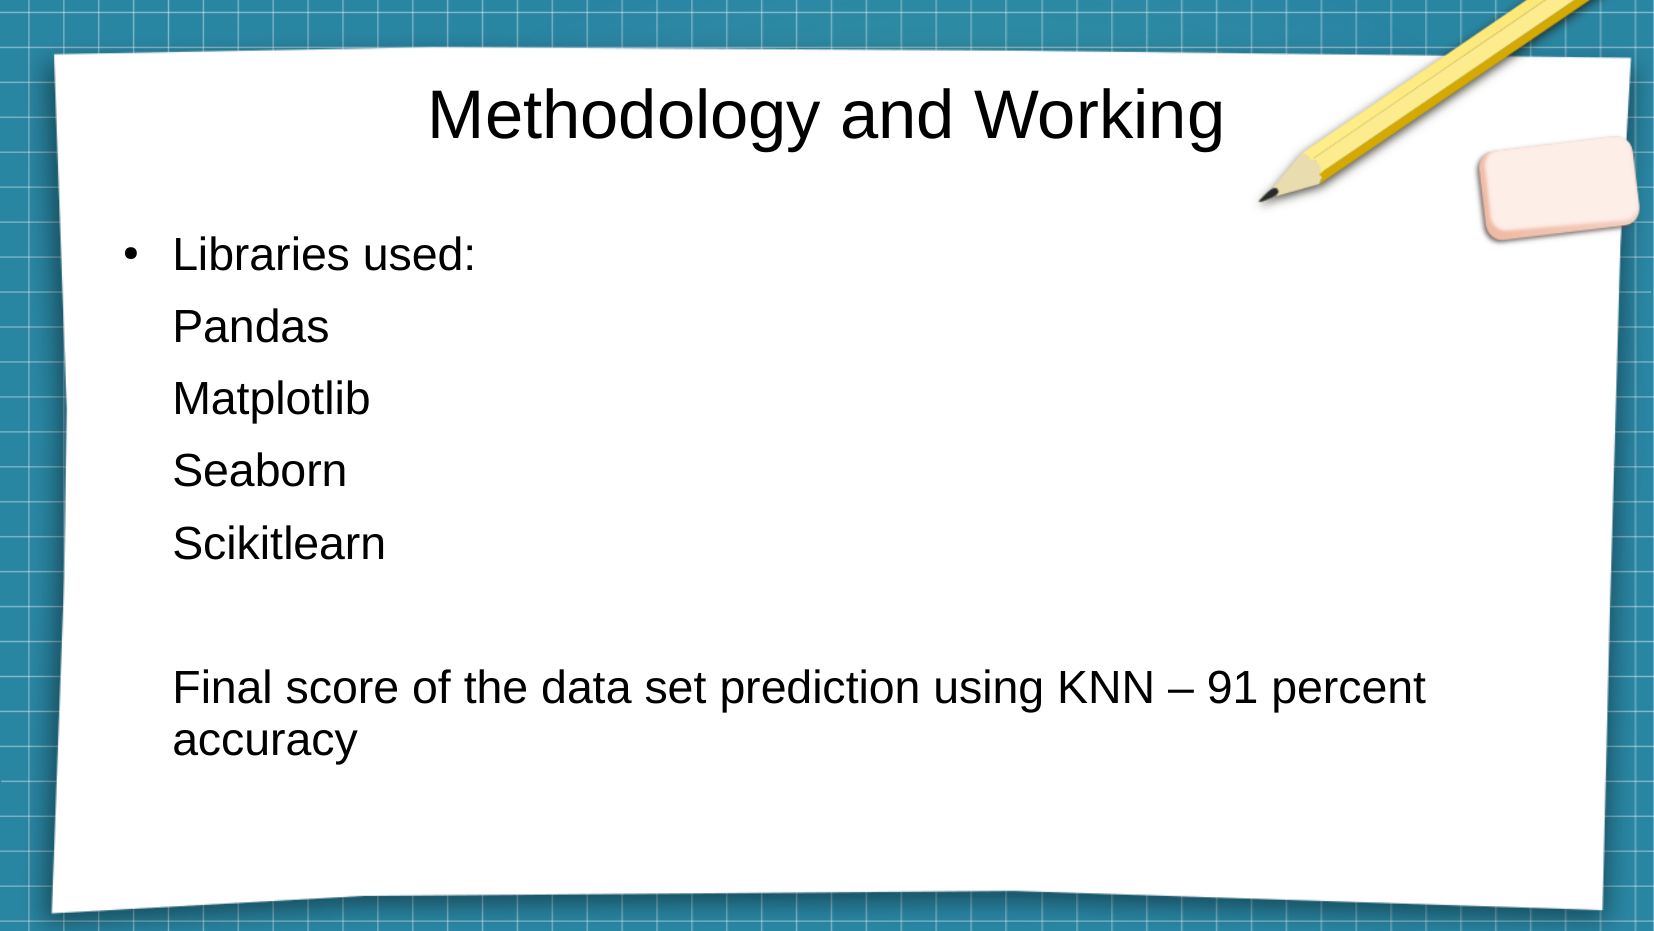

# Methodology and Working
Libraries used:
Pandas
Matplotlib
Seaborn
Scikitlearn
Final score of the data set prediction using KNN – 91 percent accuracy